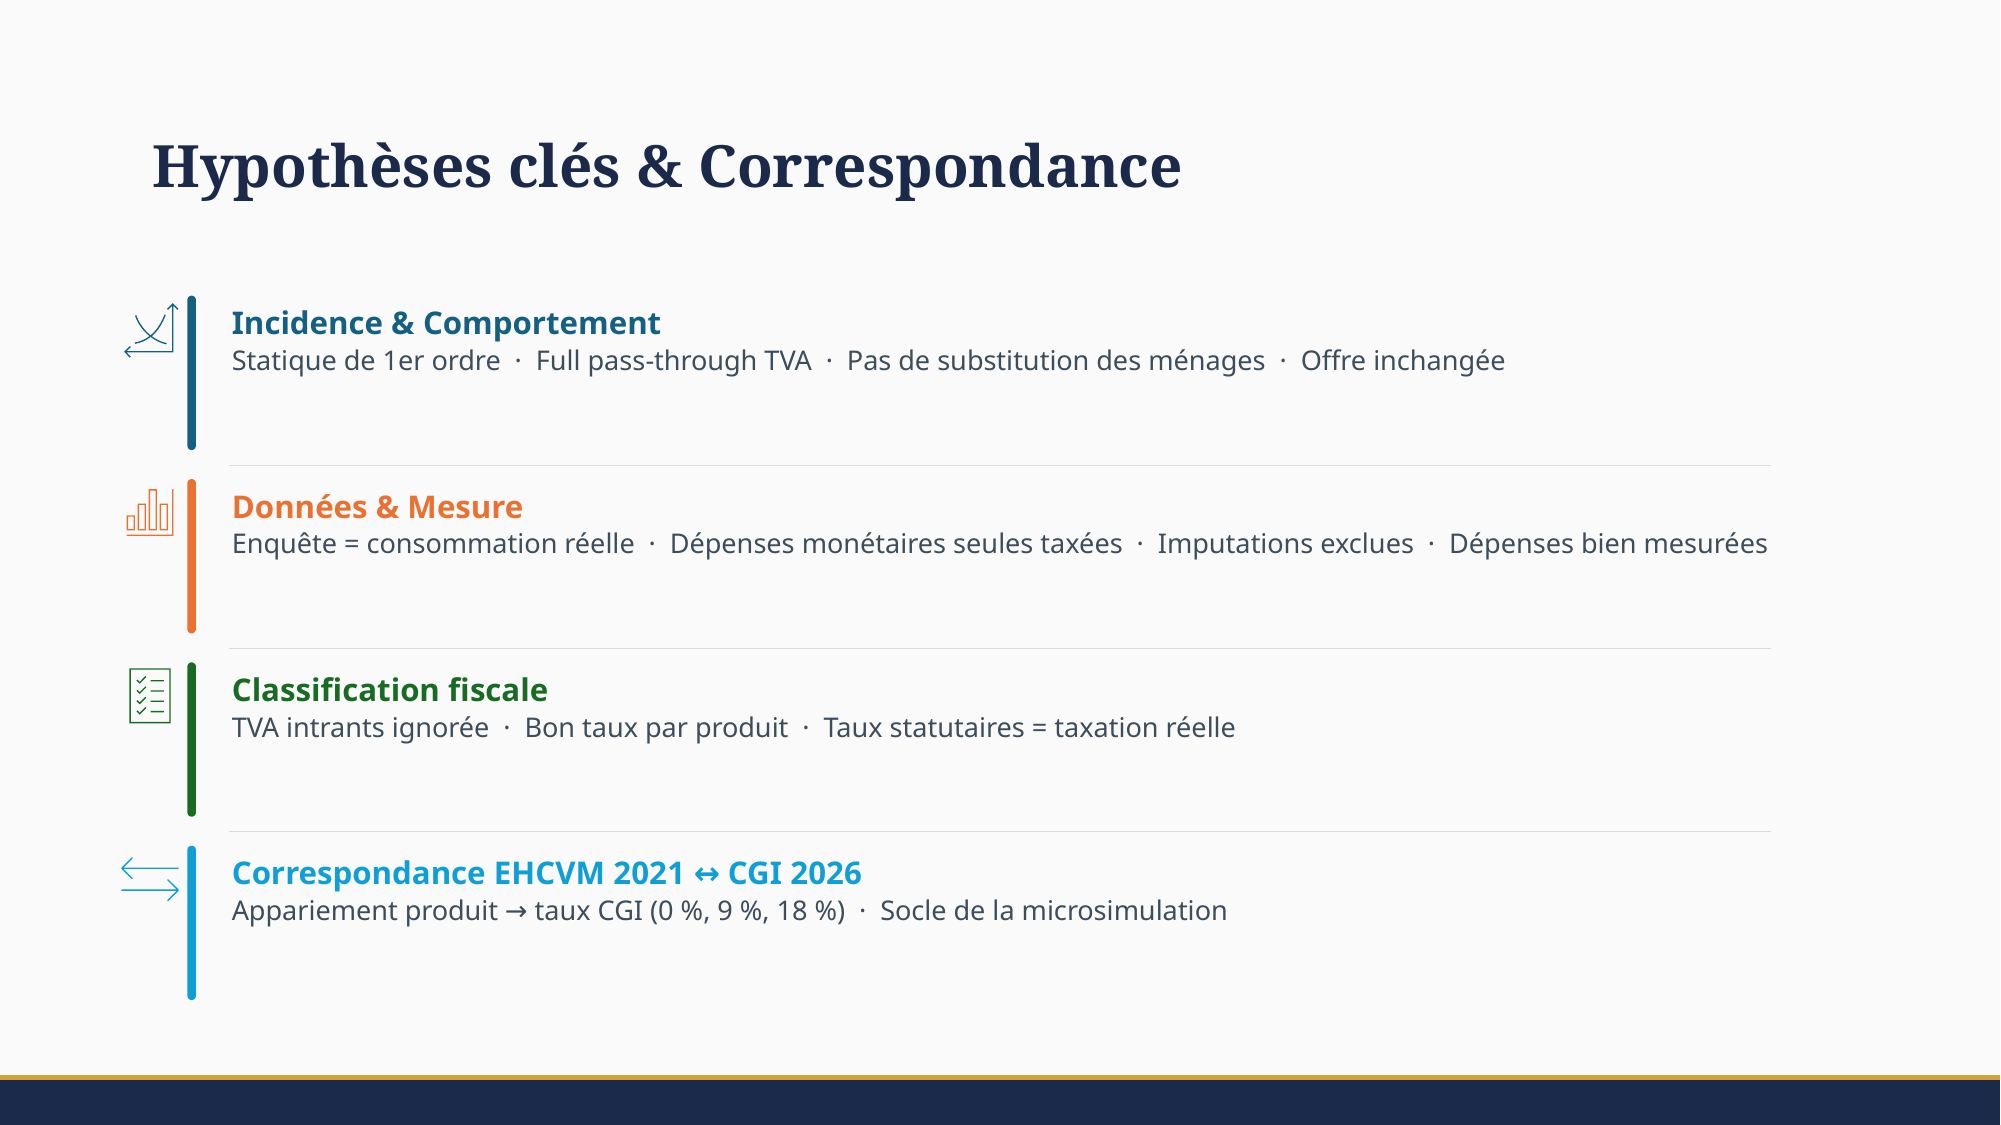

# Hypothèses clés & Correspondance
Incidence & Comportement
Statique de 1er ordre · Full pass-through TVA · Pas de substitution des ménages · Offre inchangée
Données & Mesure
Enquête = consommation réelle · Dépenses monétaires seules taxées · Imputations exclues · Dépenses bien mesurées
Classification fiscale
TVA intrants ignorée · Bon taux par produit · Taux statutaires = taxation réelle
Correspondance EHCVM 2021 ↔ CGI 2026
Appariement produit → taux CGI (0 %, 9 %, 18 %) · Socle de la microsimulation